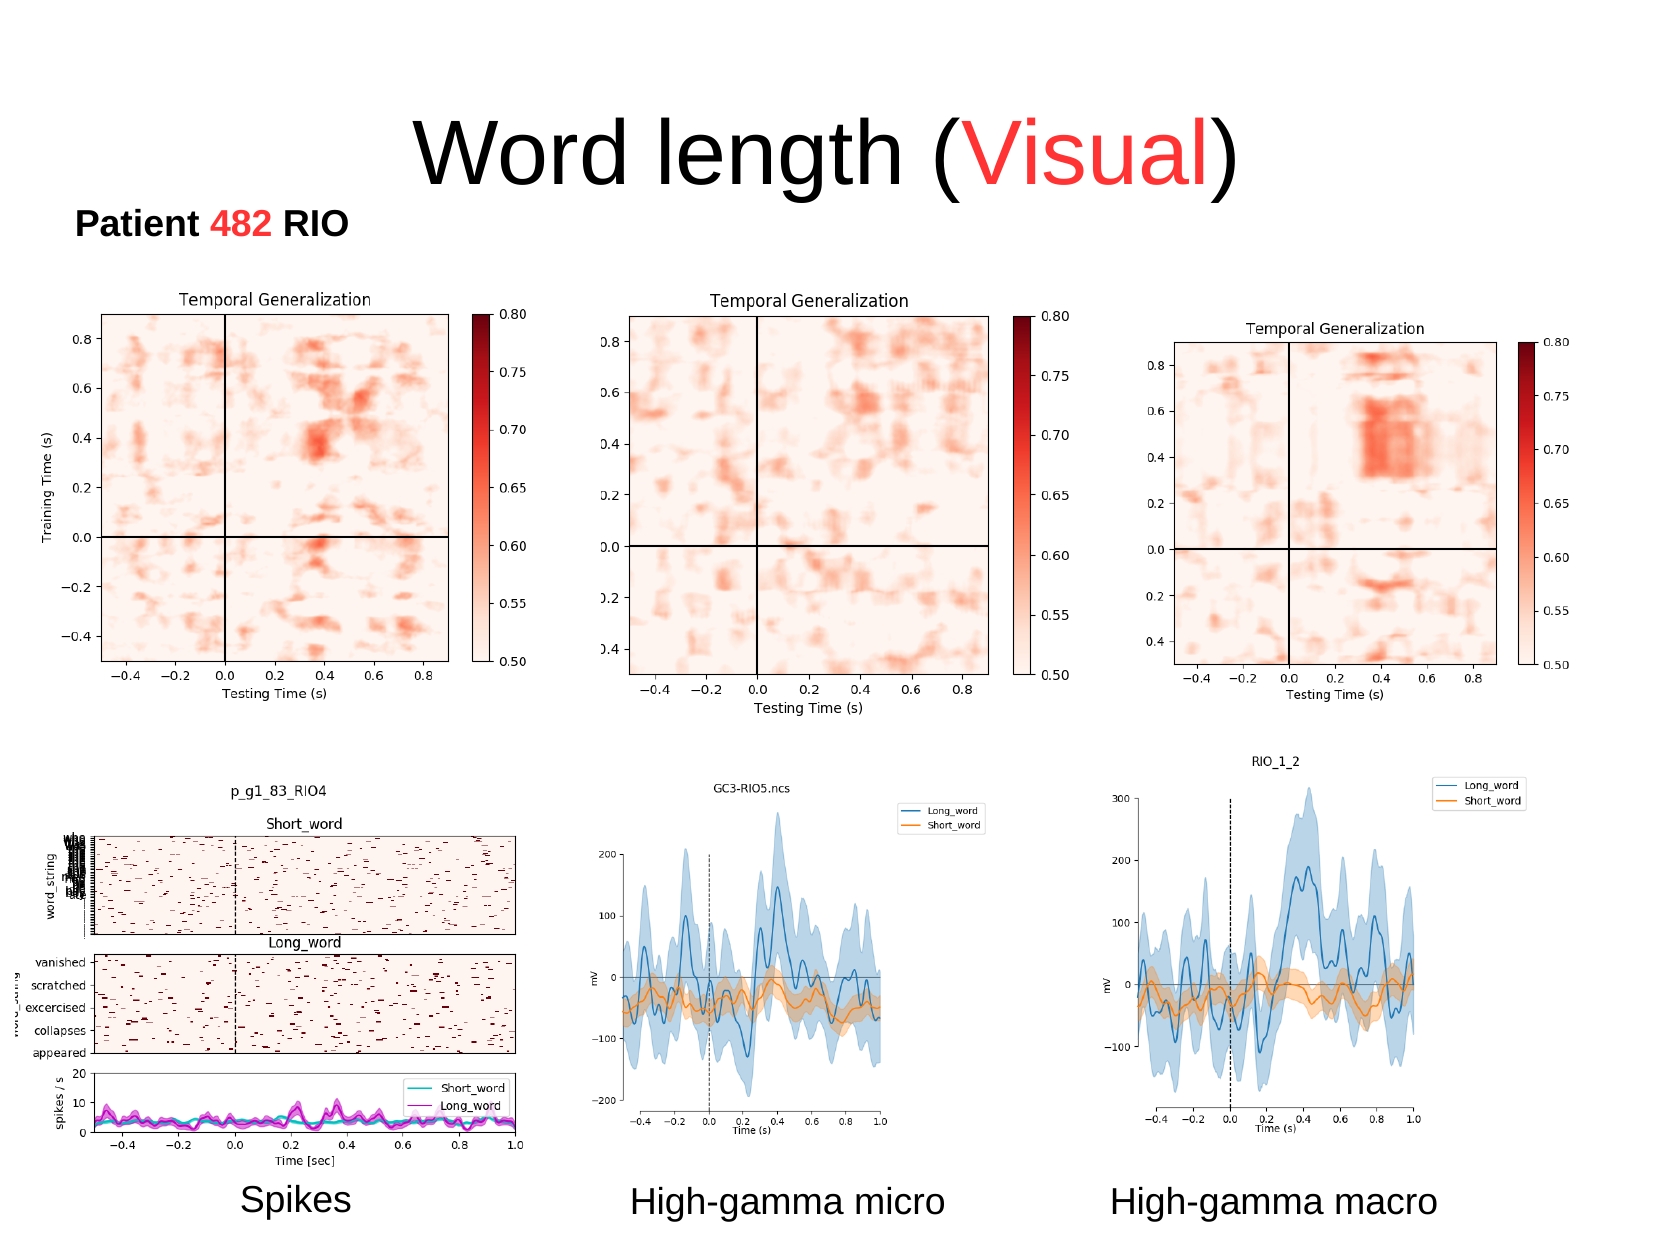

# Word length (Visual)
Patient 482 RIO
Spikes
High-gamma micro
High-gamma macro